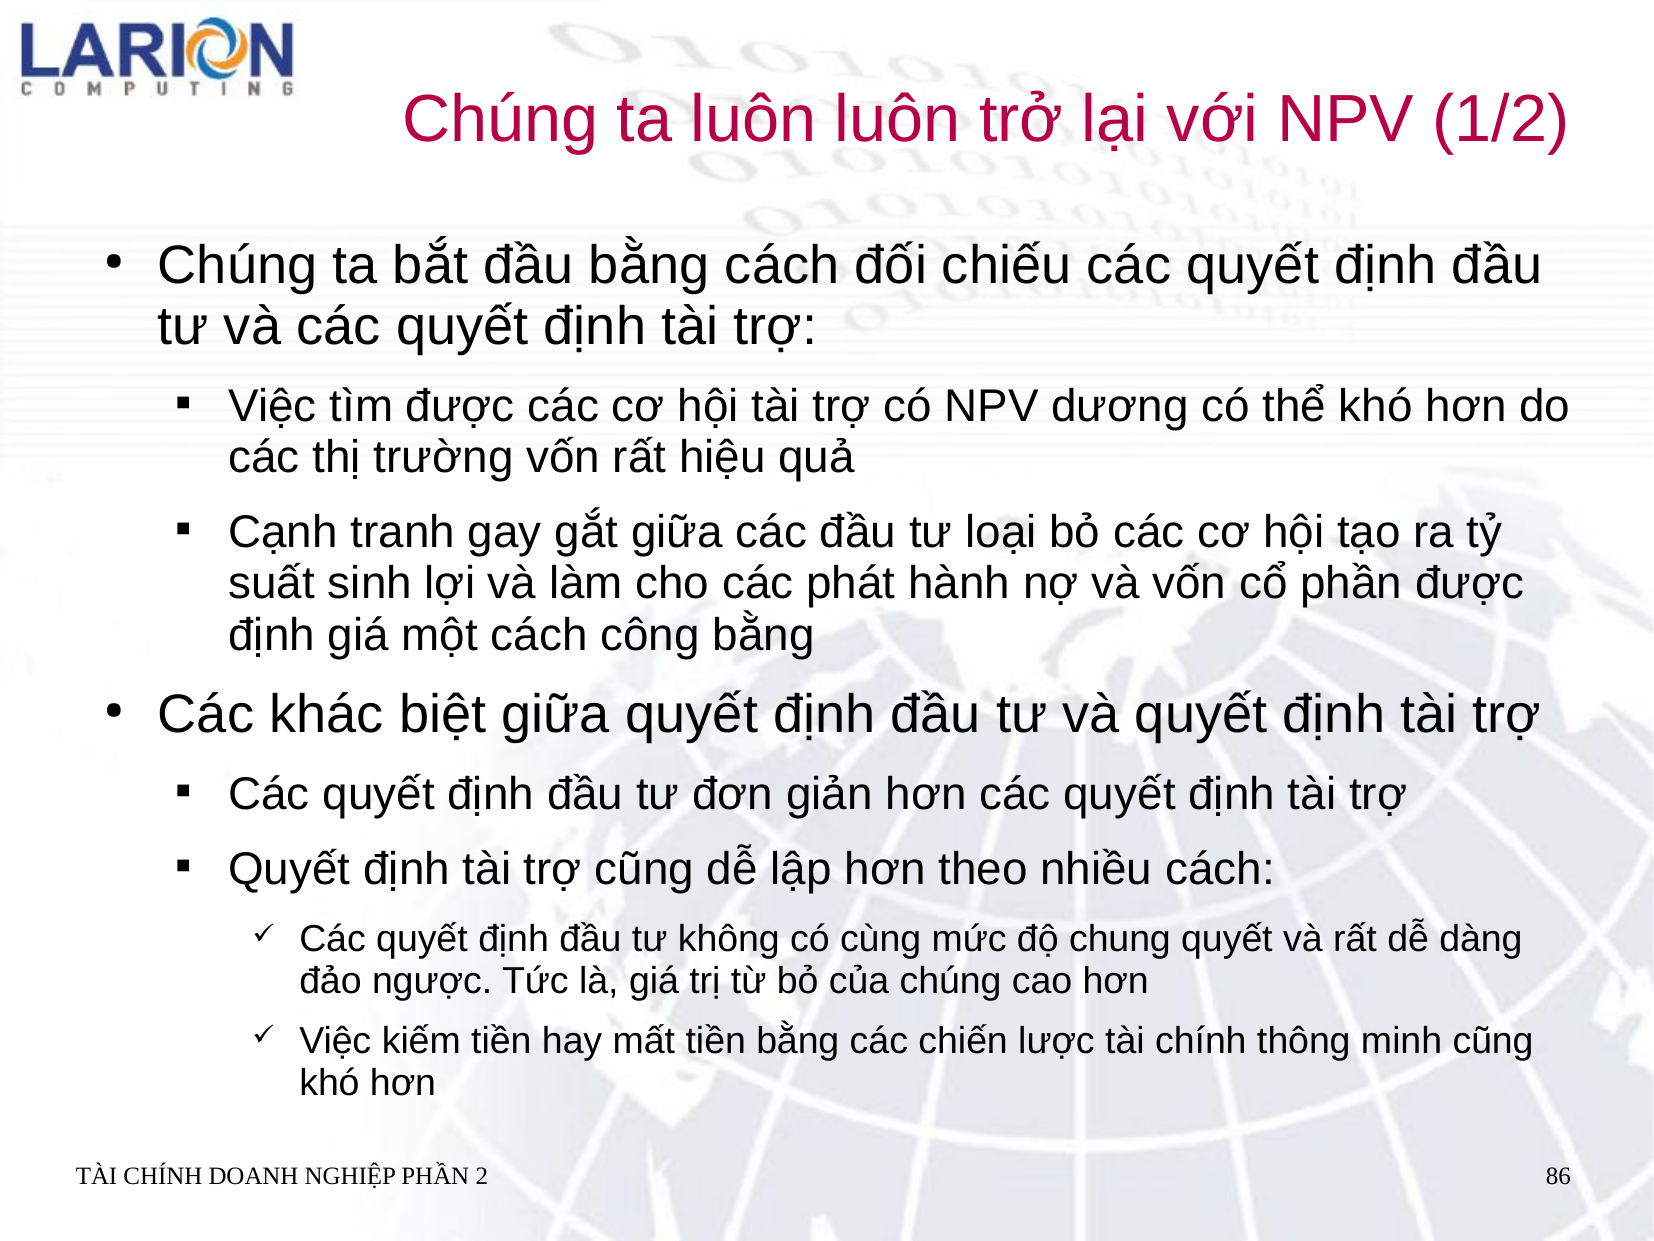

# Chúng ta luôn luôn trở lại với NPV (1/2)
Chúng ta bắt đầu bằng cách đối chiếu các quyết định đầu tư và các quyết định tài trợ:
Việc tìm được các cơ hội tài trợ có NPV dương có thể khó hơn do các thị trường vốn rất hiệu quả
Cạnh tranh gay gắt giữa các đầu tư loại bỏ các cơ hội tạo ra tỷ suất sinh lợi và làm cho các phát hành nợ và vốn cổ phần được định giá một cách công bằng
Các khác biệt giữa quyết định đầu tư và quyết định tài trợ
Các quyết định đầu tư đơn giản hơn các quyết định tài trợ
Quyết định tài trợ cũng dễ lập hơn theo nhiều cách:
Các quyết định đầu tư không có cùng mức độ chung quyết và rất dễ dàng đảo ngược. Tức là, giá trị từ bỏ của chúng cao hơn
Việc kiếm tiền hay mất tiền bằng các chiến lược tài chính thông minh cũng khó hơn
TÀI CHÍNH DOANH NGHIỆP PHẦN 2
86